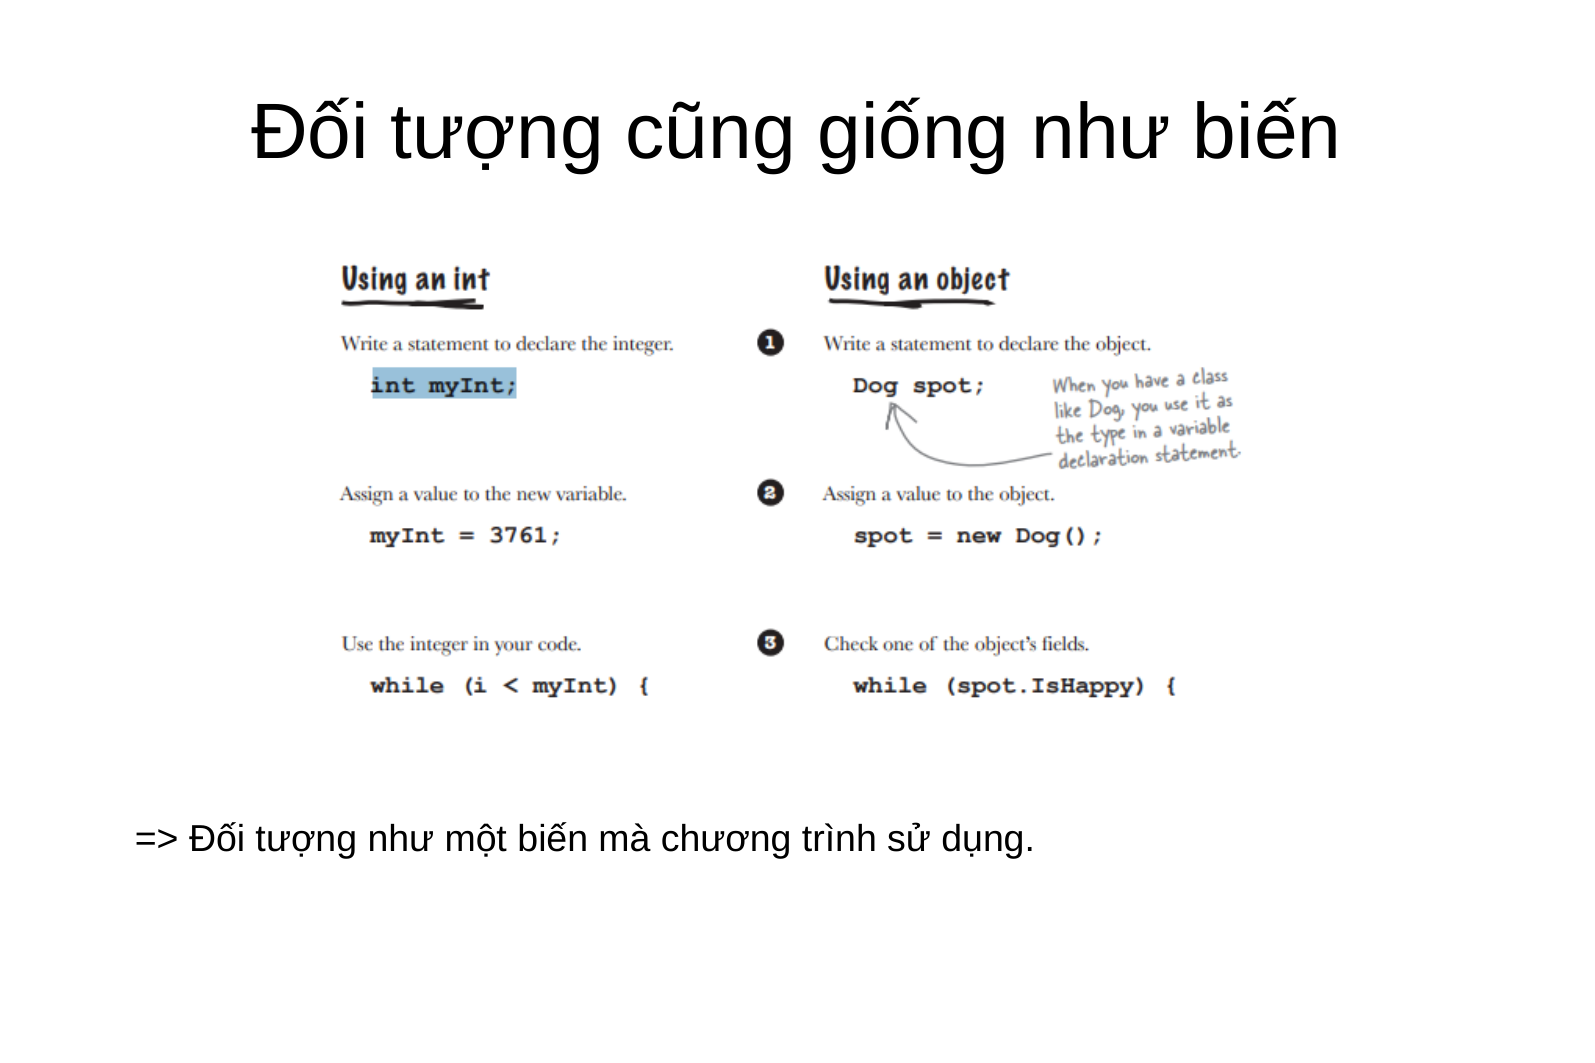

# Đối tượng cũng giống như biến
=> Đối tượng như một biến mà chương trình sử dụng.